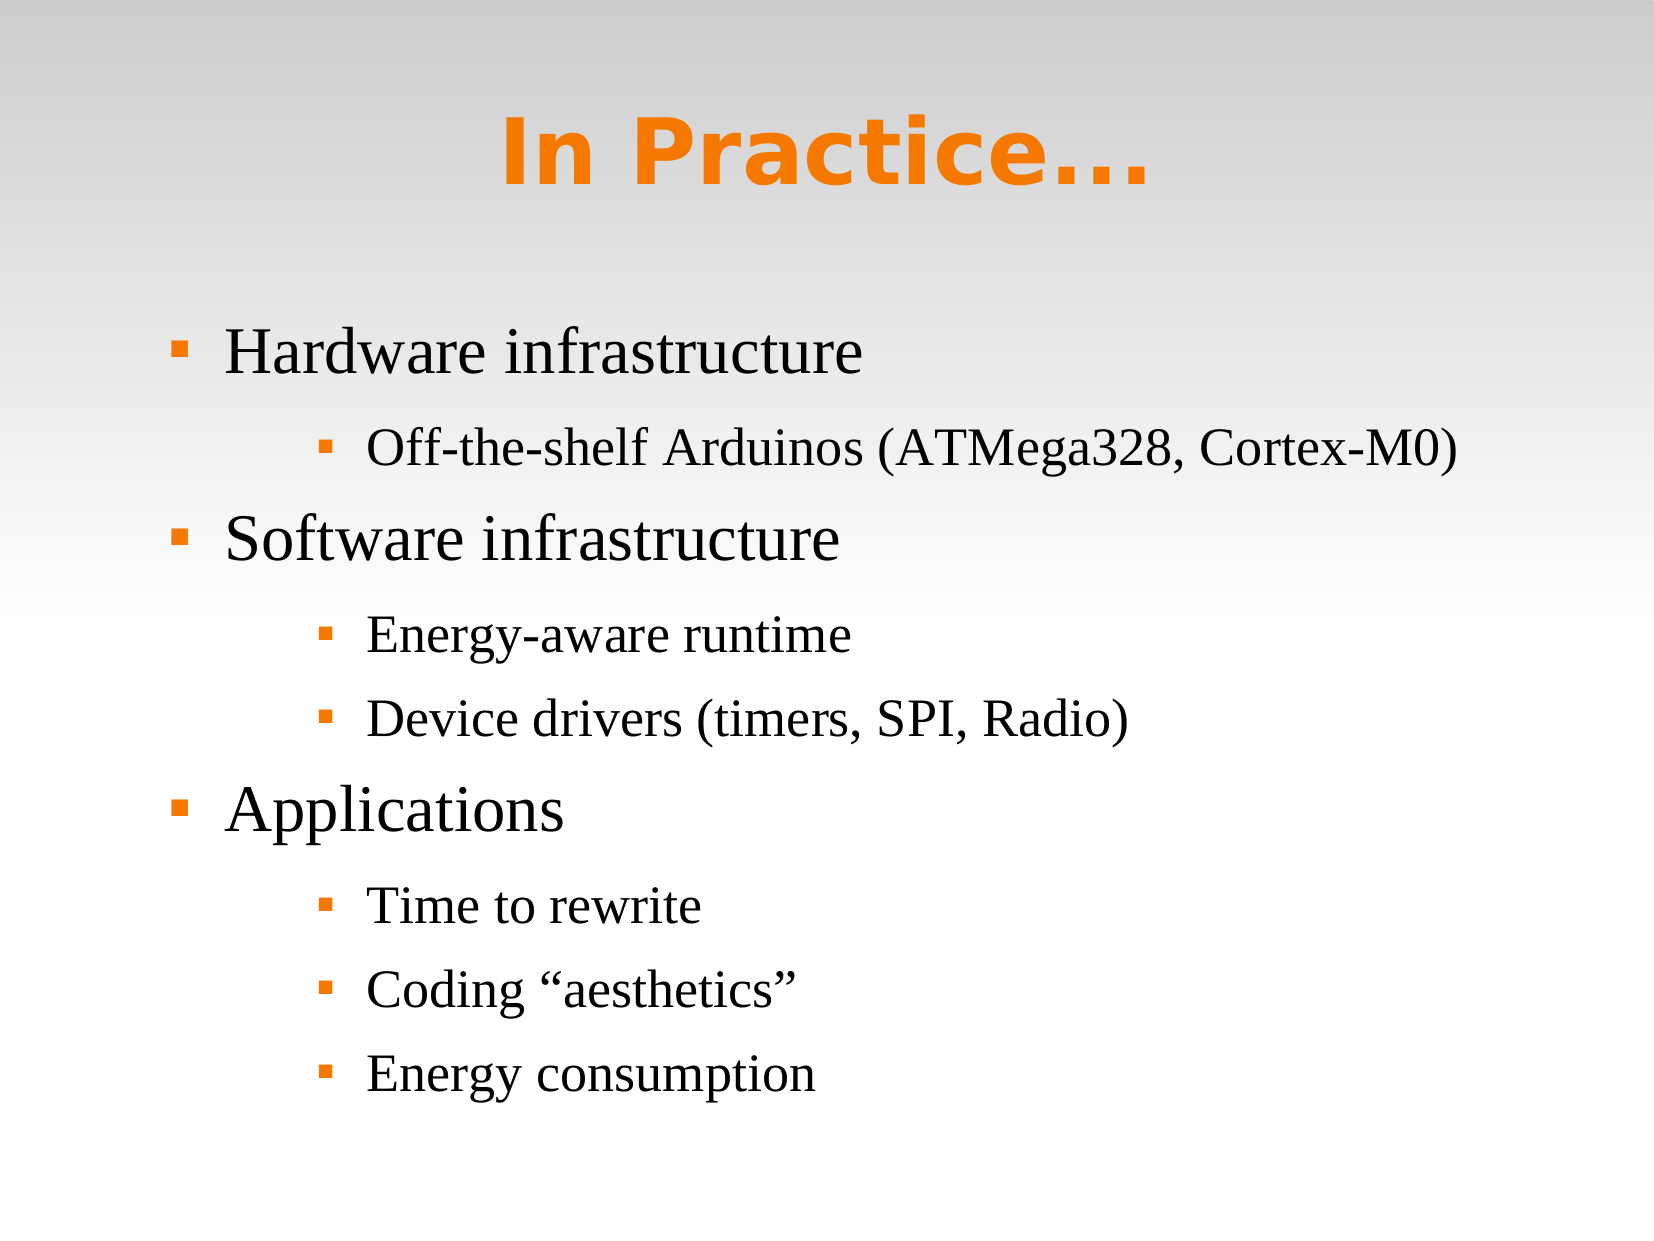

# In Practice...
Hardware infrastructure
Off-the-shelf Arduinos (ATMega328, Cortex-M0)
Software infrastructure
Energy-aware runtime
Device drivers (timers, SPI, Radio)
Applications
Time to rewrite
Coding “aesthetics”
Energy consumption